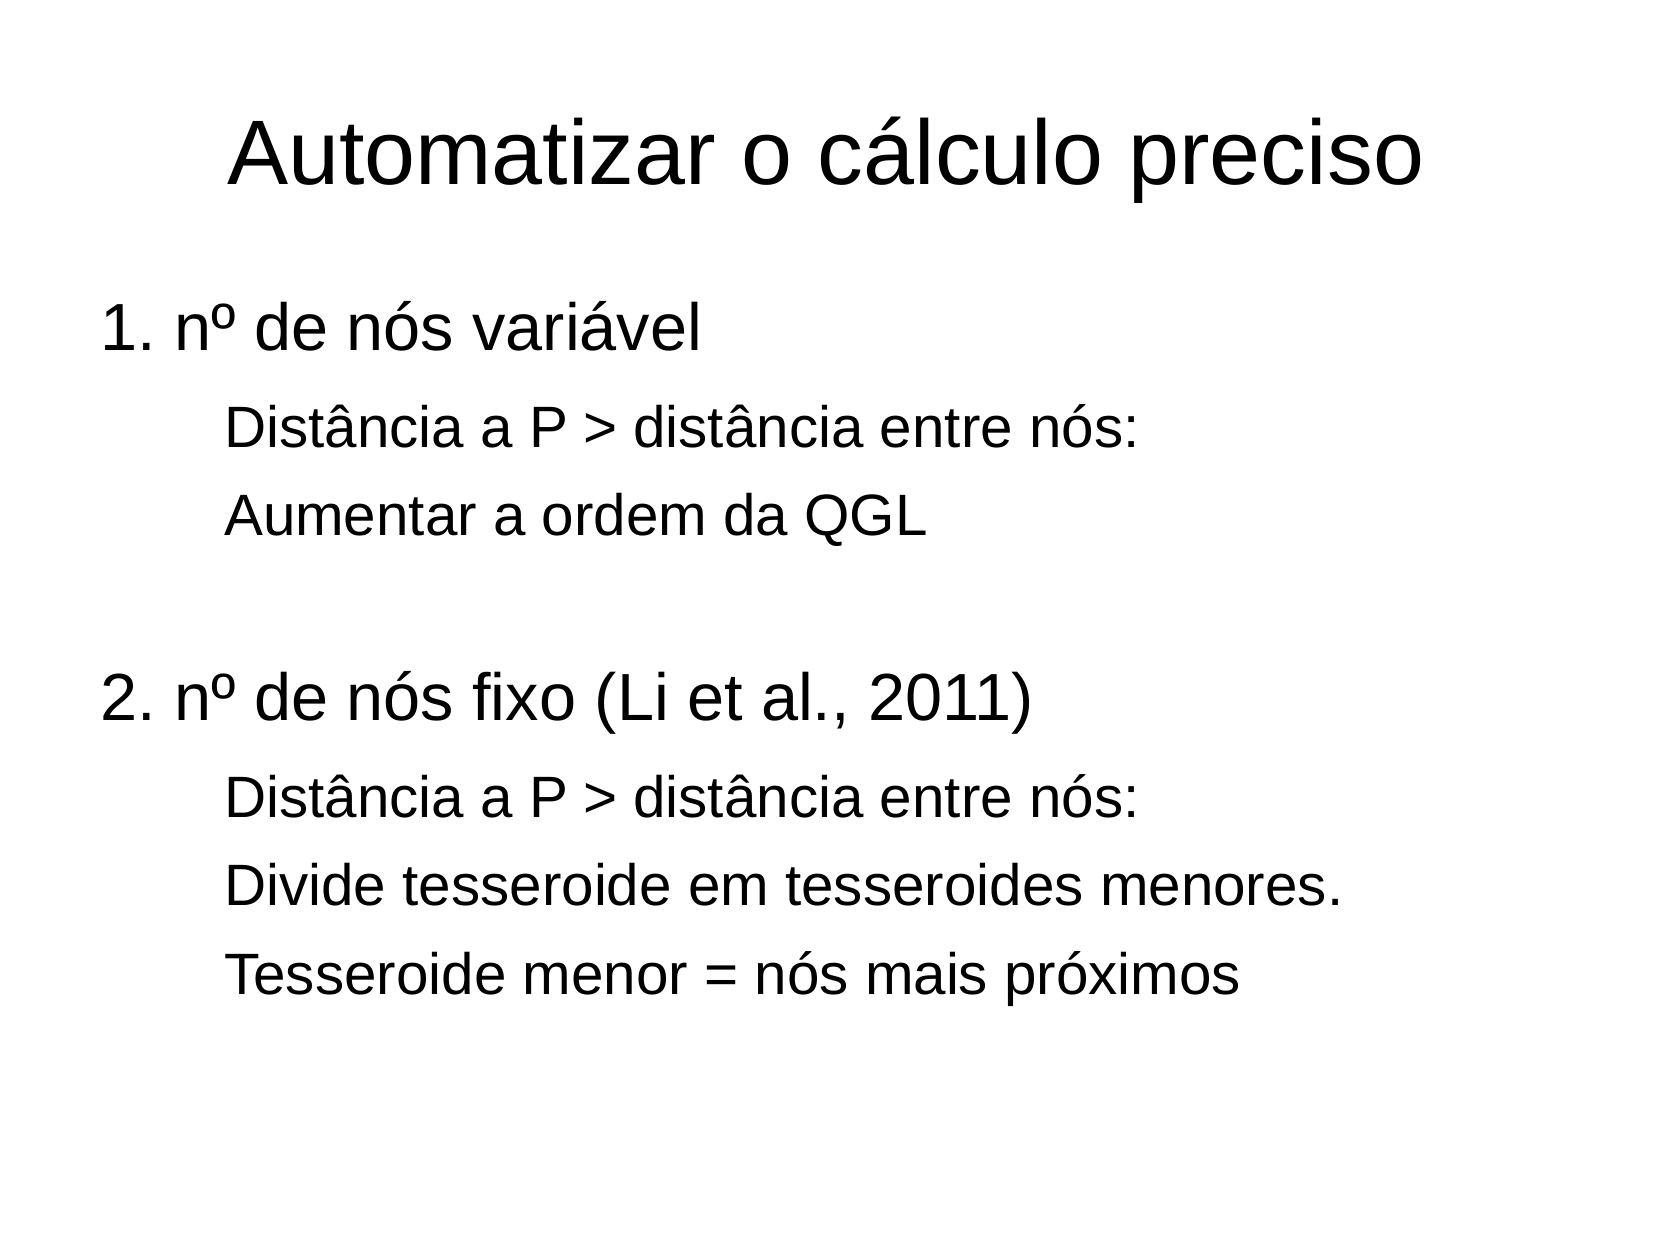

# Automatizar o cálculo preciso
 nº de nós variável
Distância a P > distância entre nós:
Aumentar a ordem da QGL
 nº de nós fixo (Li et al., 2011)
Distância a P > distância entre nós:
Divide tesseroide em tesseroides menores.
Tesseroide menor = nós mais próximos